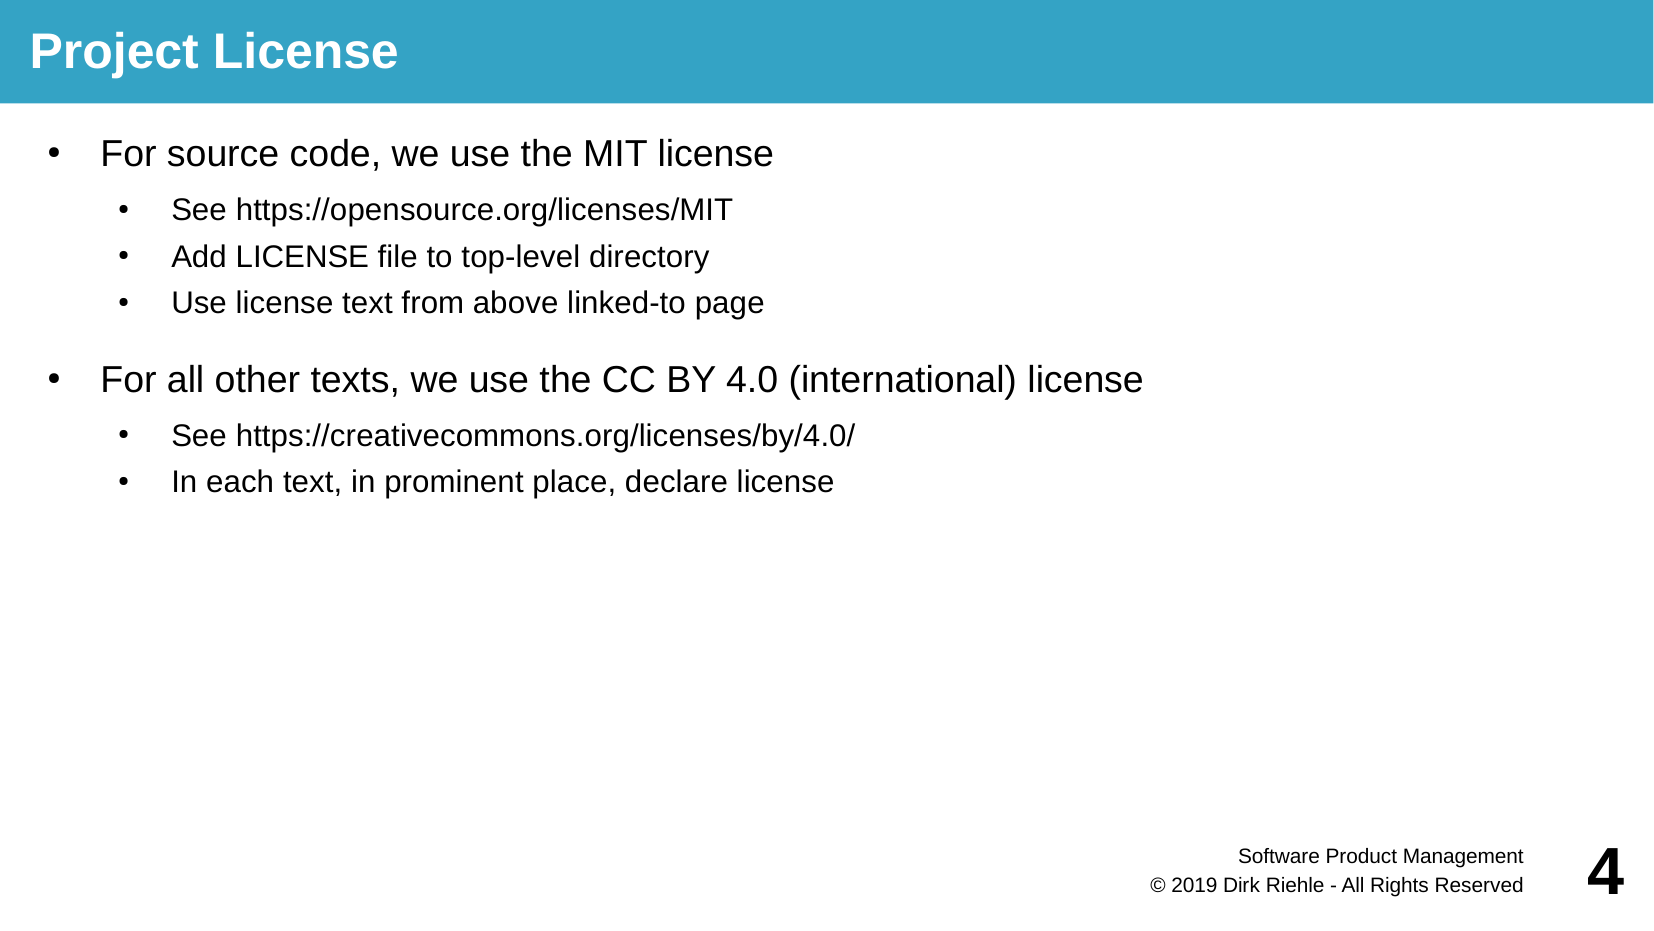

# Project License
For source code, we use the MIT license
See https://opensource.org/licenses/MIT
Add LICENSE file to top-level directory
Use license text from above linked-to page
For all other texts, we use the CC BY 4.0 (international) license
See https://creativecommons.org/licenses/by/4.0/
In each text, in prominent place, declare license
Software Product Management
4
© 2019 Dirk Riehle - All Rights Reserved